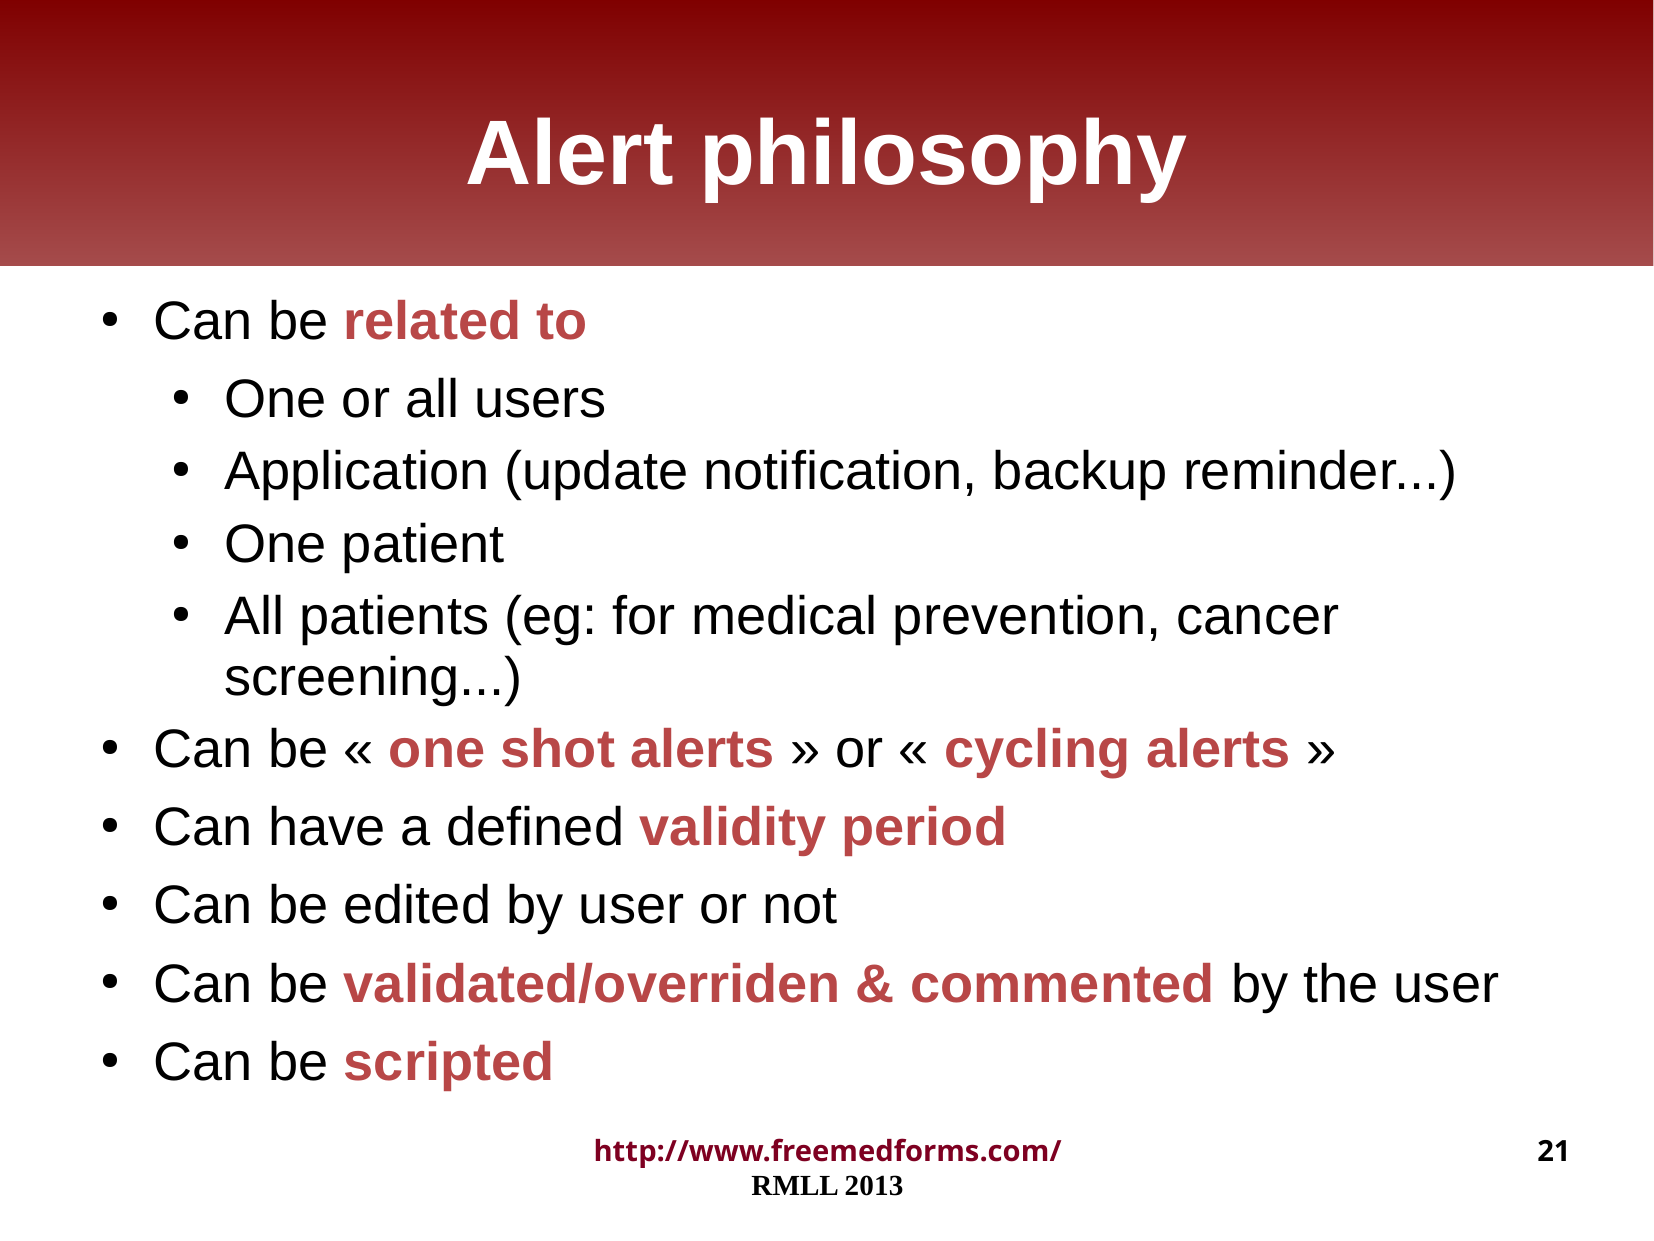

# Alert philosophy
Can be related to
One or all users
Application (update notification, backup reminder...)
One patient
All patients (eg: for medical prevention, cancer screening...)
Can be « one shot alerts » or « cycling alerts »
Can have a defined validity period
Can be edited by user or not
Can be validated/overriden & commented by the user
Can be scripted
21